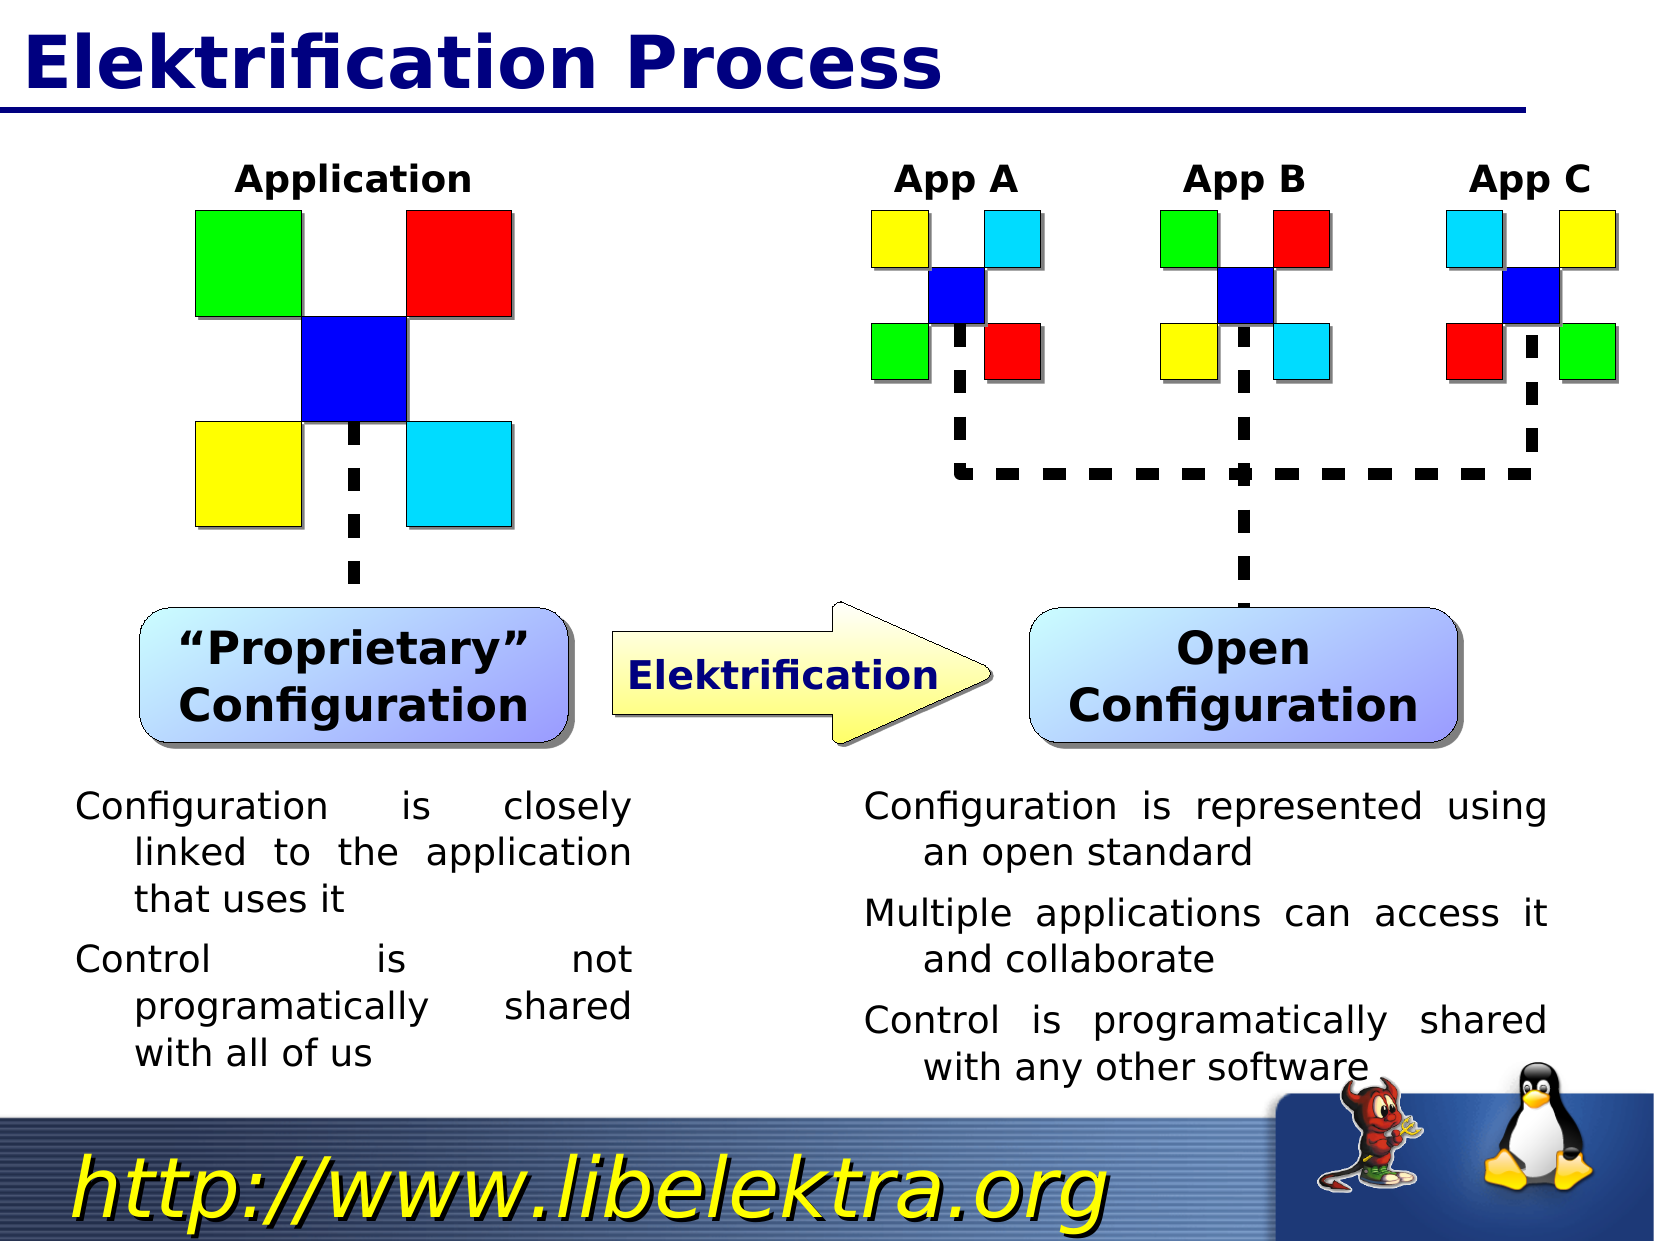

Elektrification Process
Application
App A
App B
App C
Open
Configuration
Configuration is represented using an open standard
Multiple applications can access it and collaborate
Control is programatically shared with any other software
Elektrification
“Proprietary”
Configuration
# Configuration is closely linked to the application that uses it
Control is not programatically shared with all of us